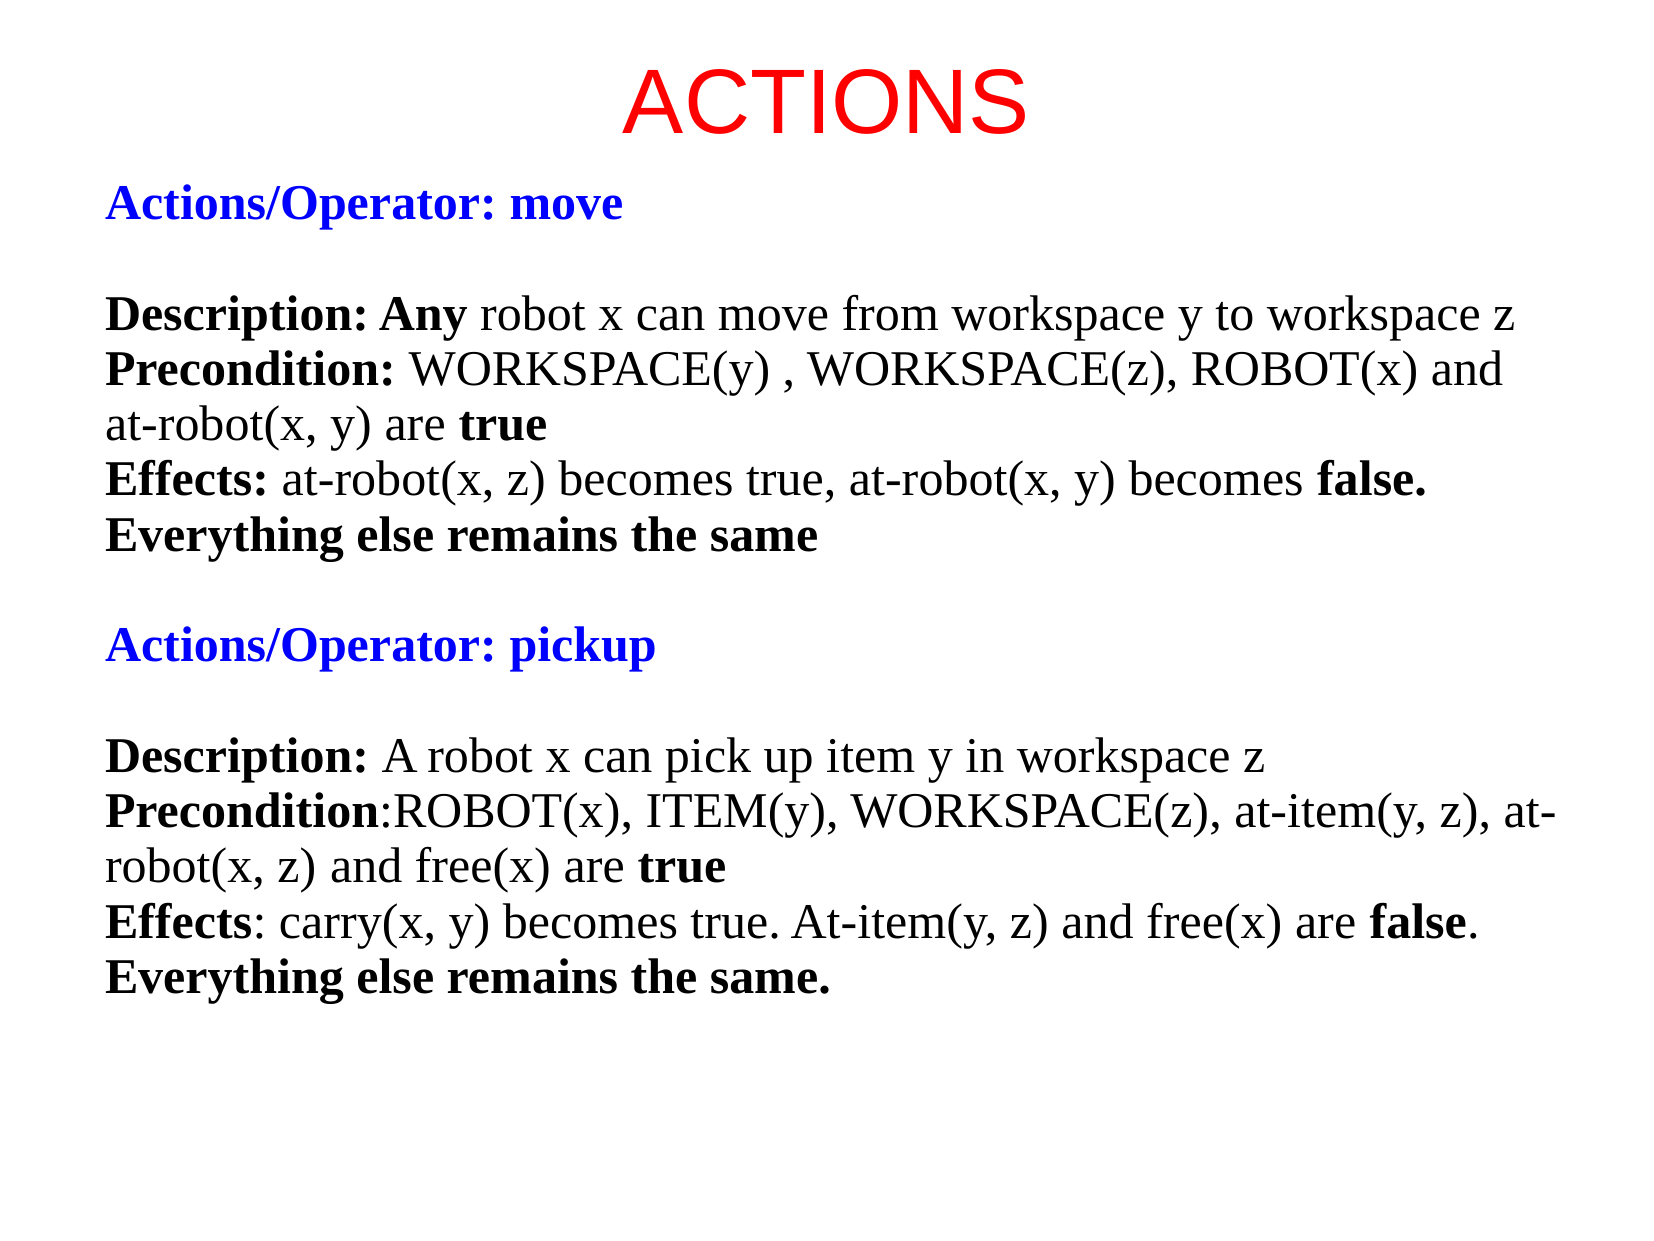

# ACTIONS
Actions/Operator: move
Description: Any robot x can move from workspace y to workspace z
Precondition: WORKSPACE(y) , WORKSPACE(z), ROBOT(x) and at-robot(x, y) are true
Effects: at-robot(x, z) becomes true, at-robot(x, y) becomes false. Everything else remains the same
Actions/Operator: pickup
Description: A robot x can pick up item y in workspace z
Precondition:ROBOT(x), ITEM(y), WORKSPACE(z), at-item(y, z), at-robot(x, z)	and free(x) are true
Effects: carry(x, y) becomes true. At-item(y, z) and free(x) are false. Everything else remains the same.